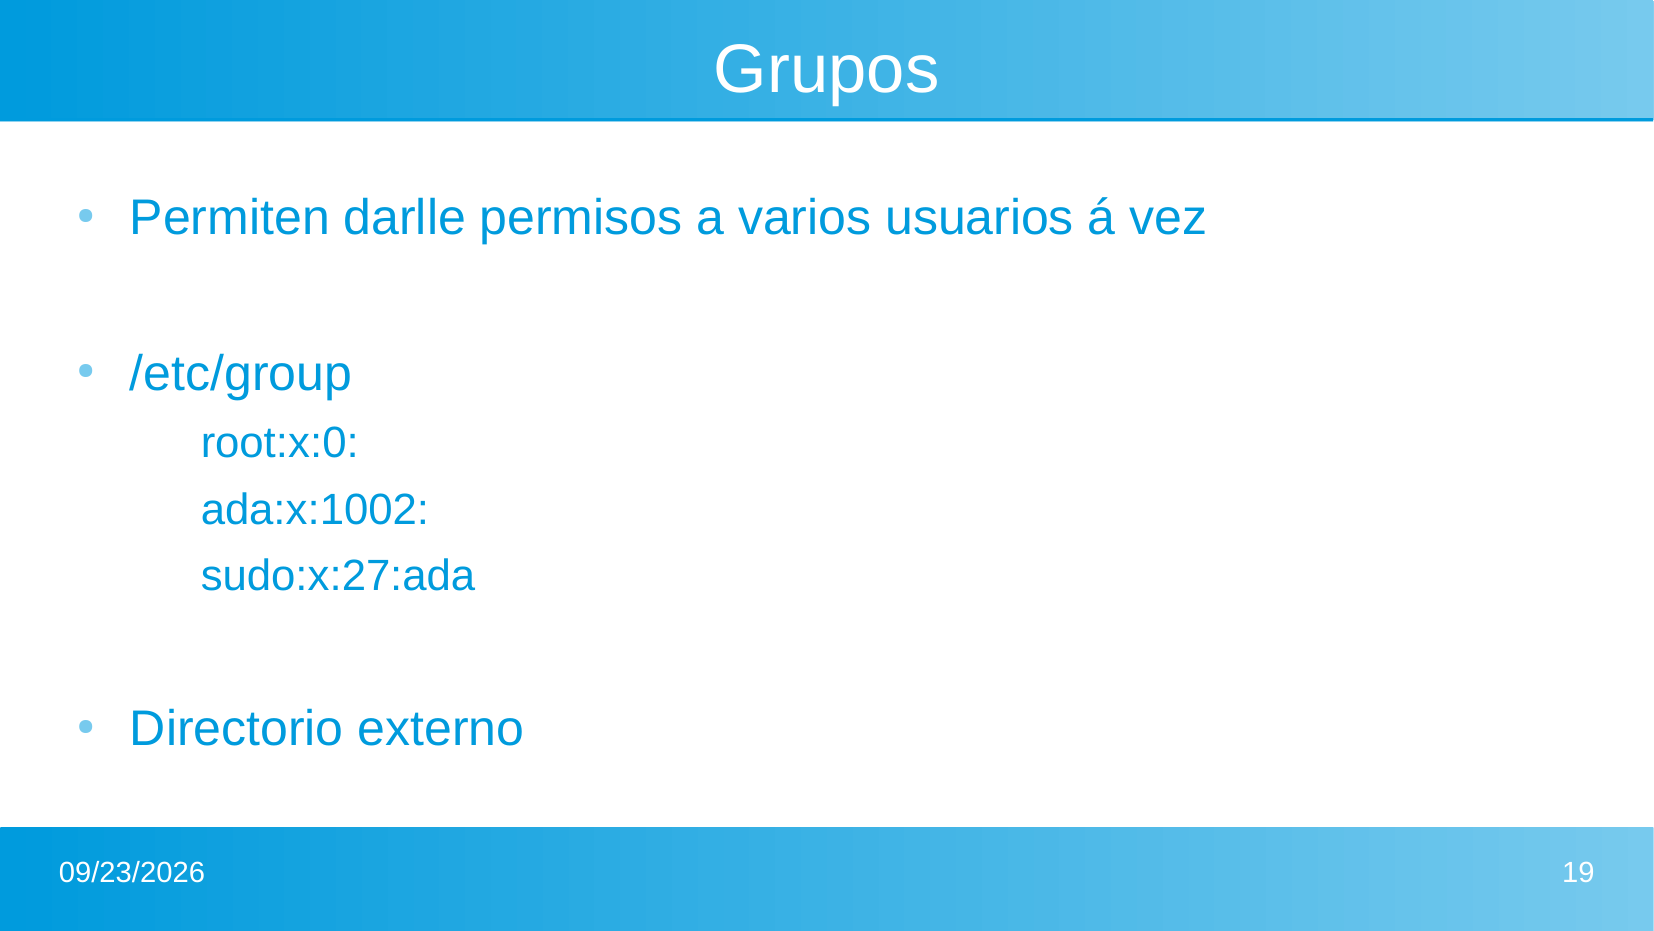

# Grupos
Permiten darlle permisos a varios usuarios á vez
/etc/group
root:x:0:
ada:x:1002:
sudo:x:27:ada
Directorio externo
19